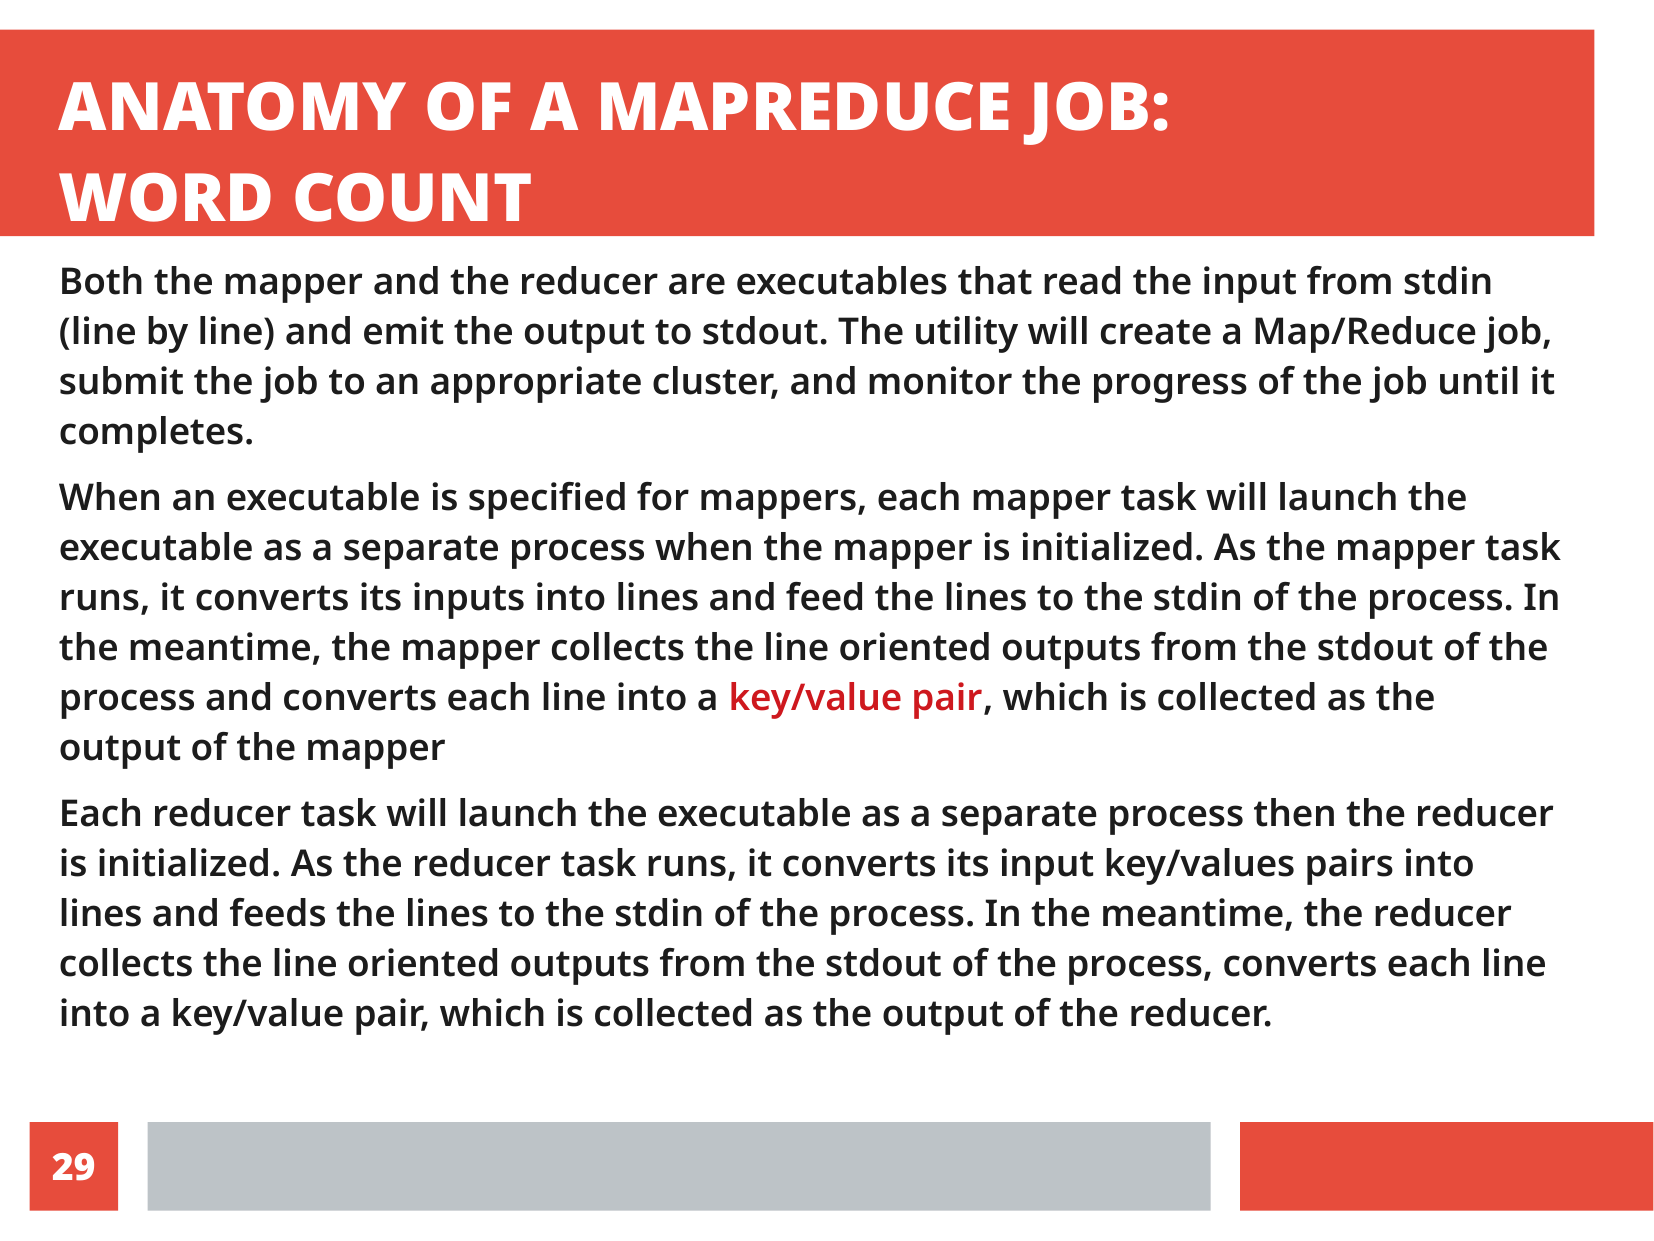

# ANATOMY OF A MAPREDUCE JOB: WORD COUNT
Both the mapper and the reducer are executables that read the input from stdin (line by line) and emit the output to stdout. The utility will create a Map/Reduce job, submit the job to an appropriate cluster, and monitor the progress of the job until it completes.
When an executable is specified for mappers, each mapper task will launch the executable as a separate process when the mapper is initialized. As the mapper task runs, it converts its inputs into lines and feed the lines to the stdin of the process. In the meantime, the mapper collects the line oriented outputs from the stdout of the process and converts each line into a key/value pair, which is collected as the output of the mapper
Each reducer task will launch the executable as a separate process then the reducer is initialized. As the reducer task runs, it converts its input key/values pairs into lines and feeds the lines to the stdin of the process. In the meantime, the reducer collects the line oriented outputs from the stdout of the process, converts each line into a key/value pair, which is collected as the output of the reducer.
29